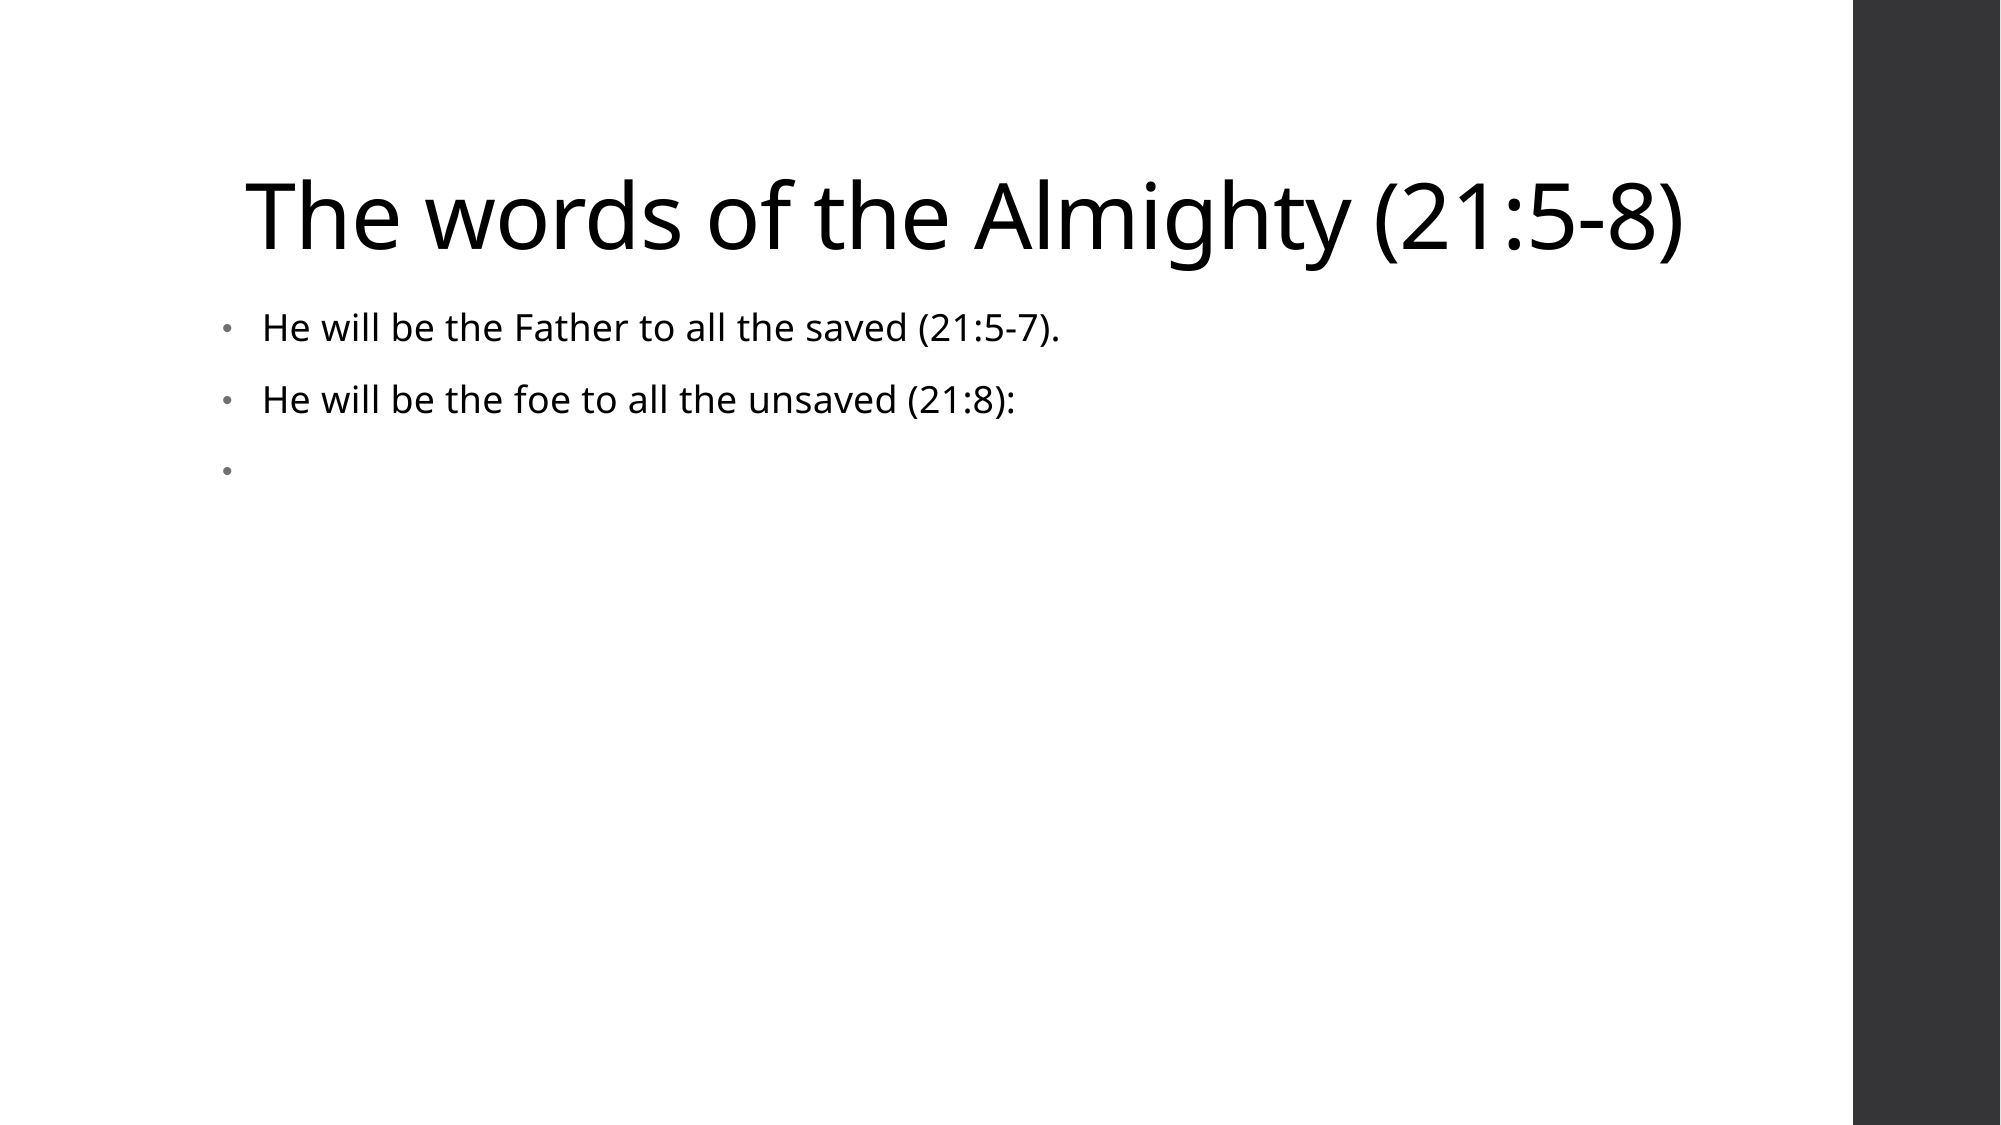

# The words of the Almighty (21:5-8)
 He will be the Father to all the saved (21:5-7).
 He will be the foe to all the unsaved (21:8):